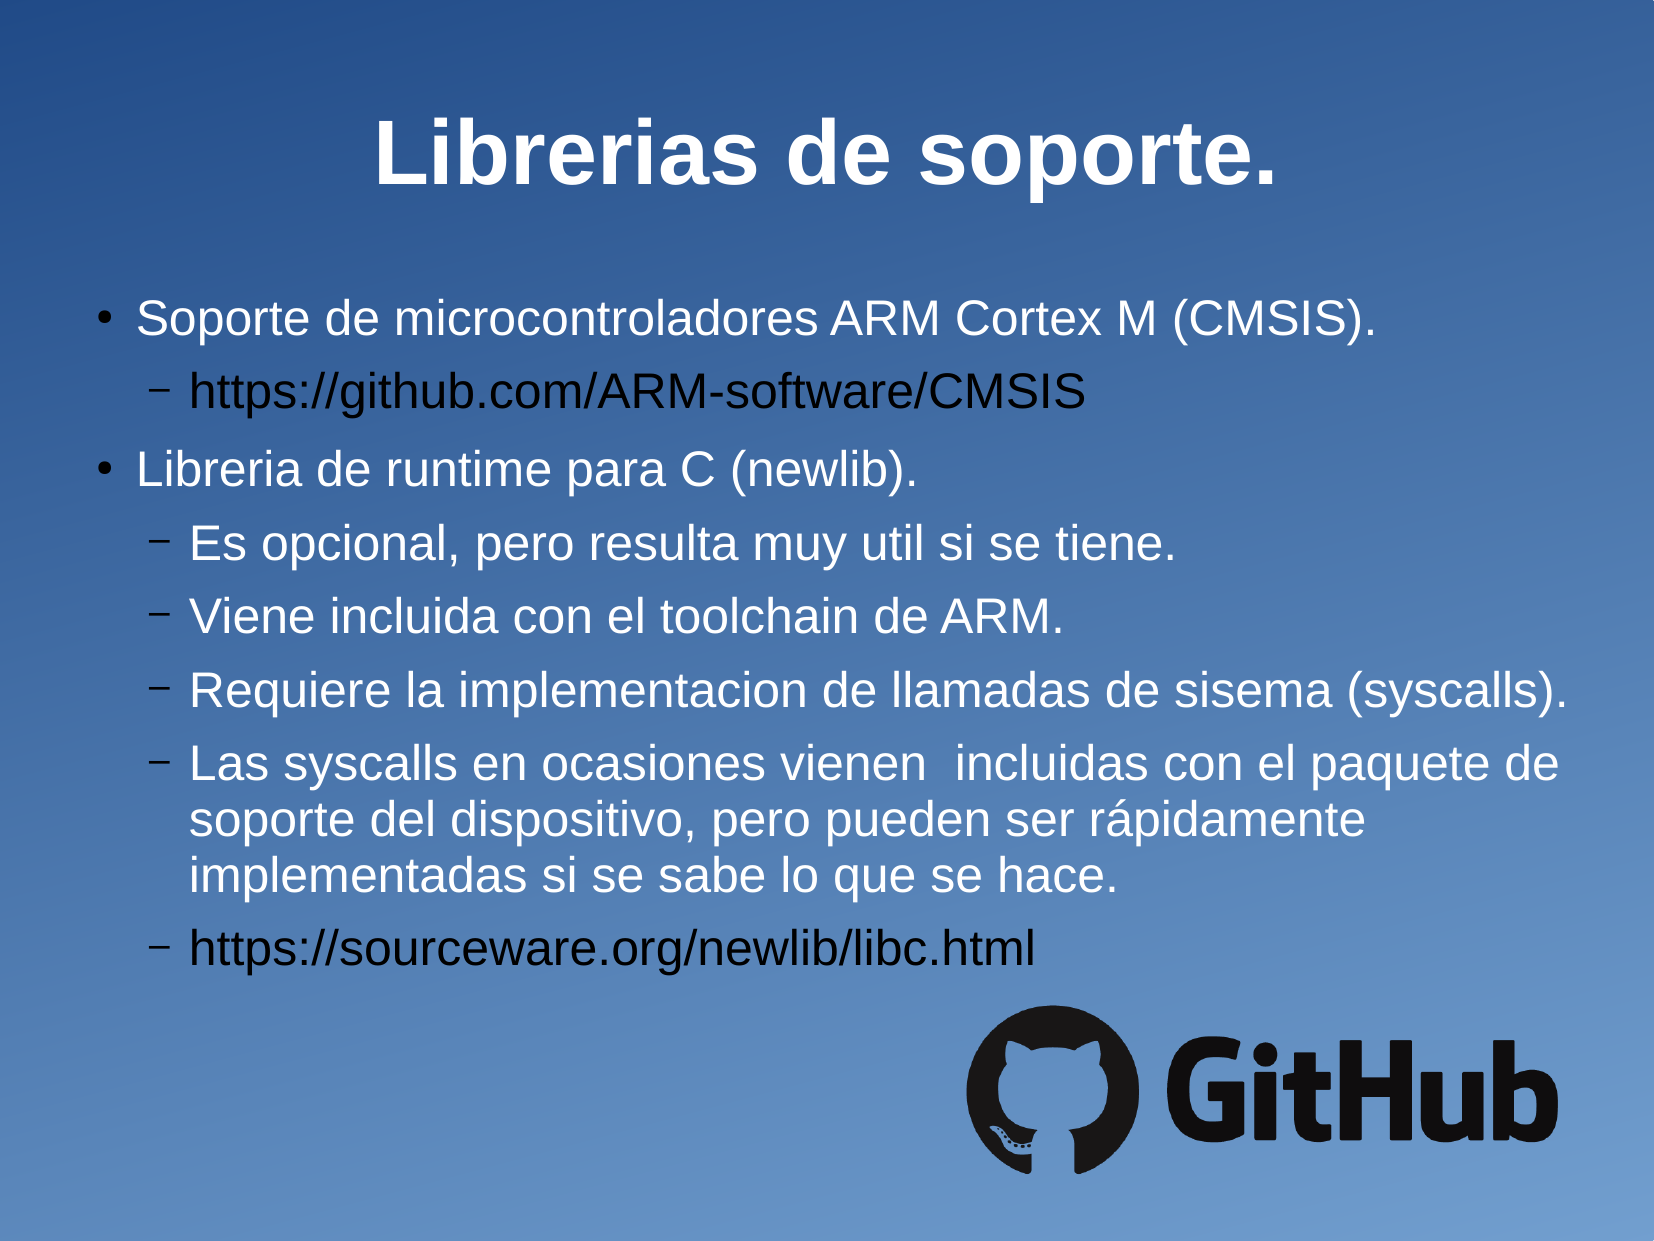

# Librerias de soporte.
Soporte de microcontroladores ARM Cortex M (CMSIS).
https://github.com/ARM-software/CMSIS
Libreria de runtime para C (newlib).
Es opcional, pero resulta muy util si se tiene.
Viene incluida con el toolchain de ARM.
Requiere la implementacion de llamadas de sisema (syscalls).
Las syscalls en ocasiones vienen incluidas con el paquete de soporte del dispositivo, pero pueden ser rápidamente implementadas si se sabe lo que se hace.
https://sourceware.org/newlib/libc.html